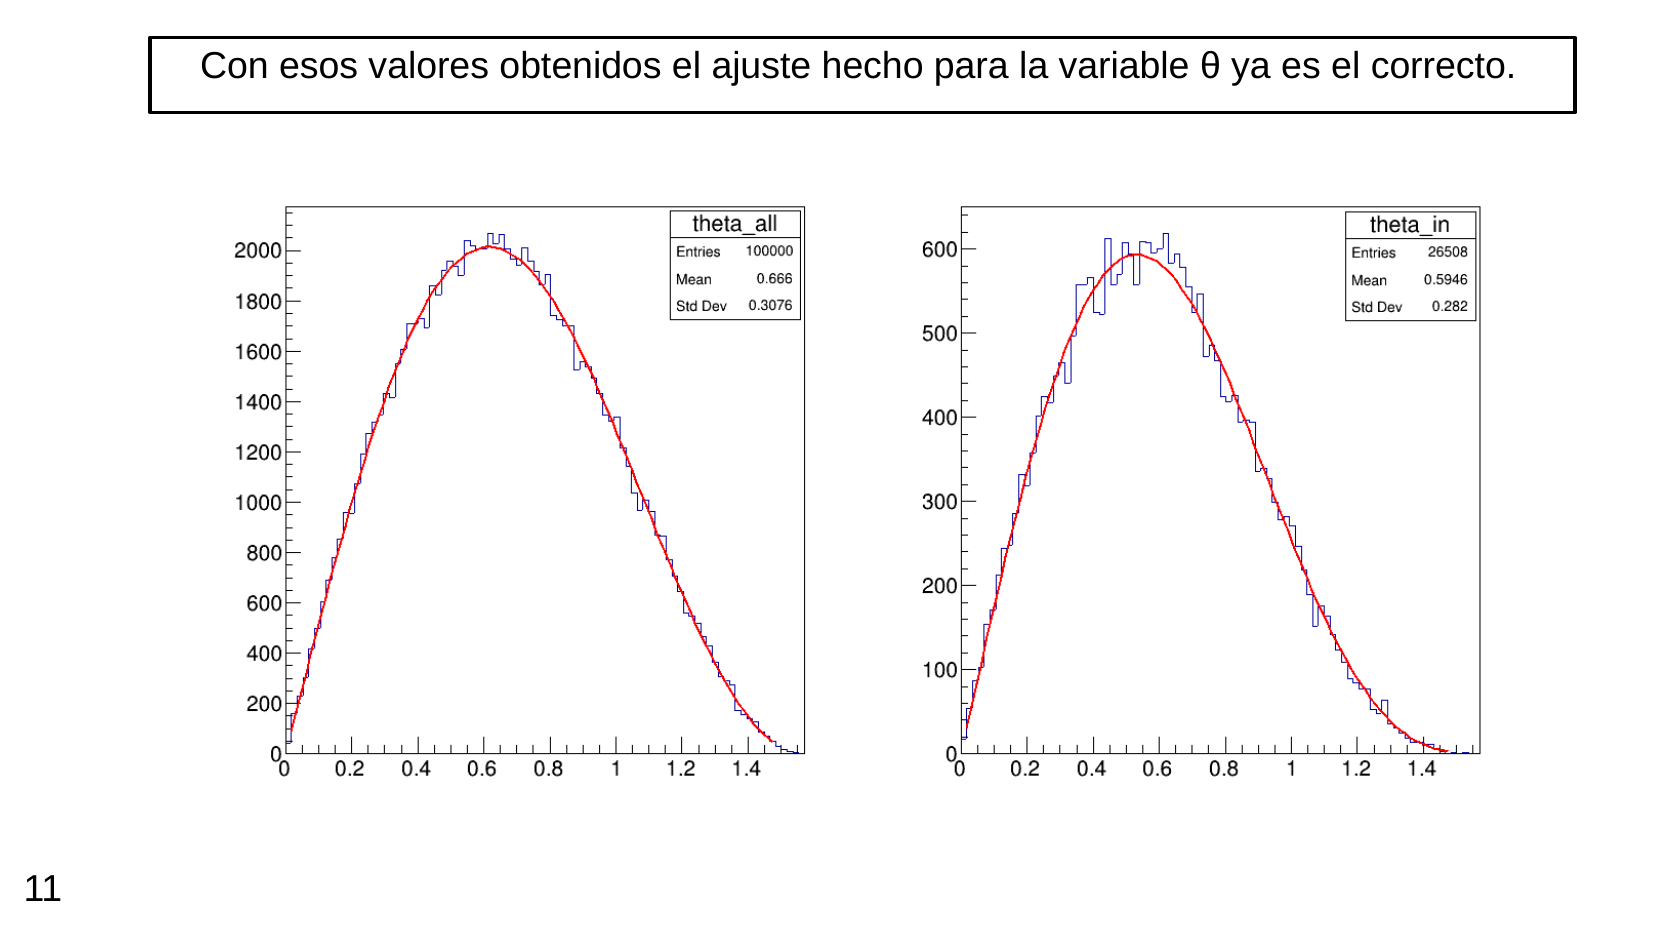

Con esos valores obtenidos el ajuste hecho para la variable θ ya es el correcto.